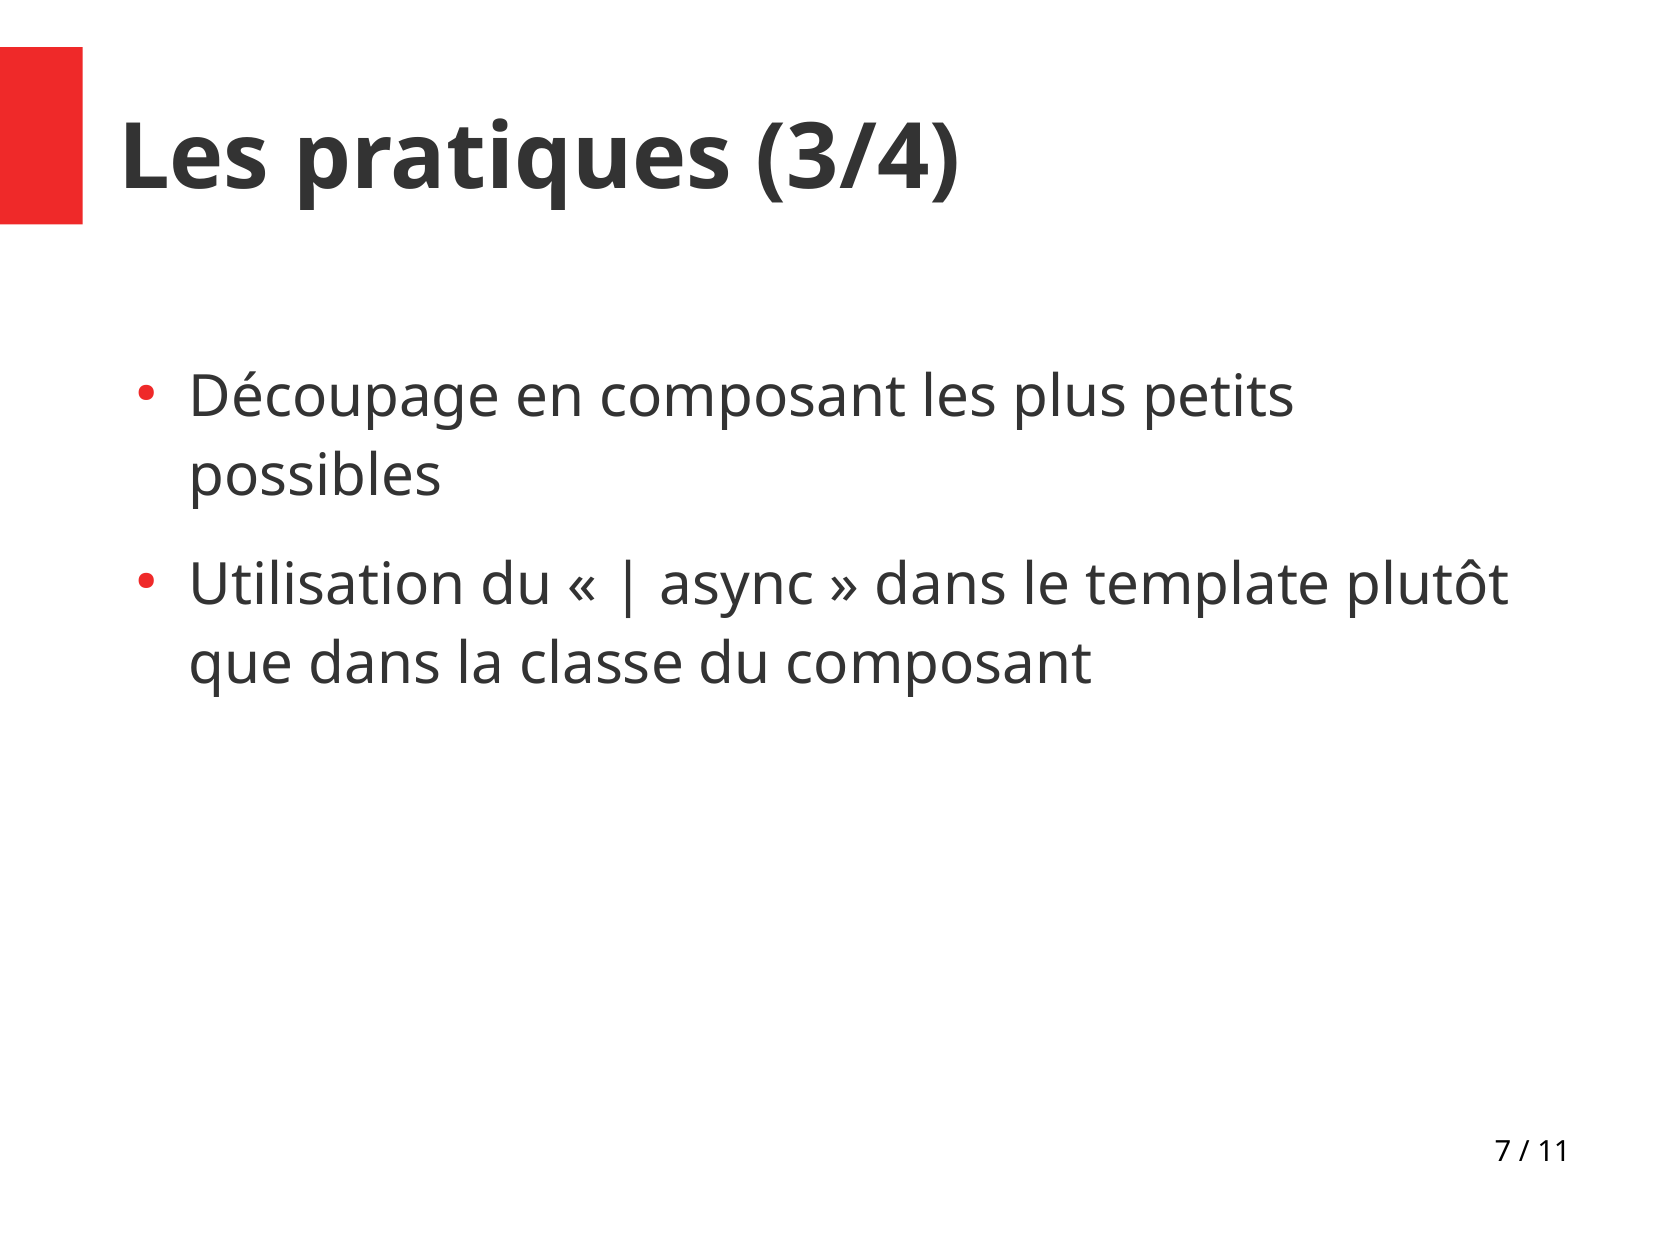

# Les pratiques (3/4)
Découpage en composant les plus petits possibles
Utilisation du « | async » dans le template plutôt que dans la classe du composant
7